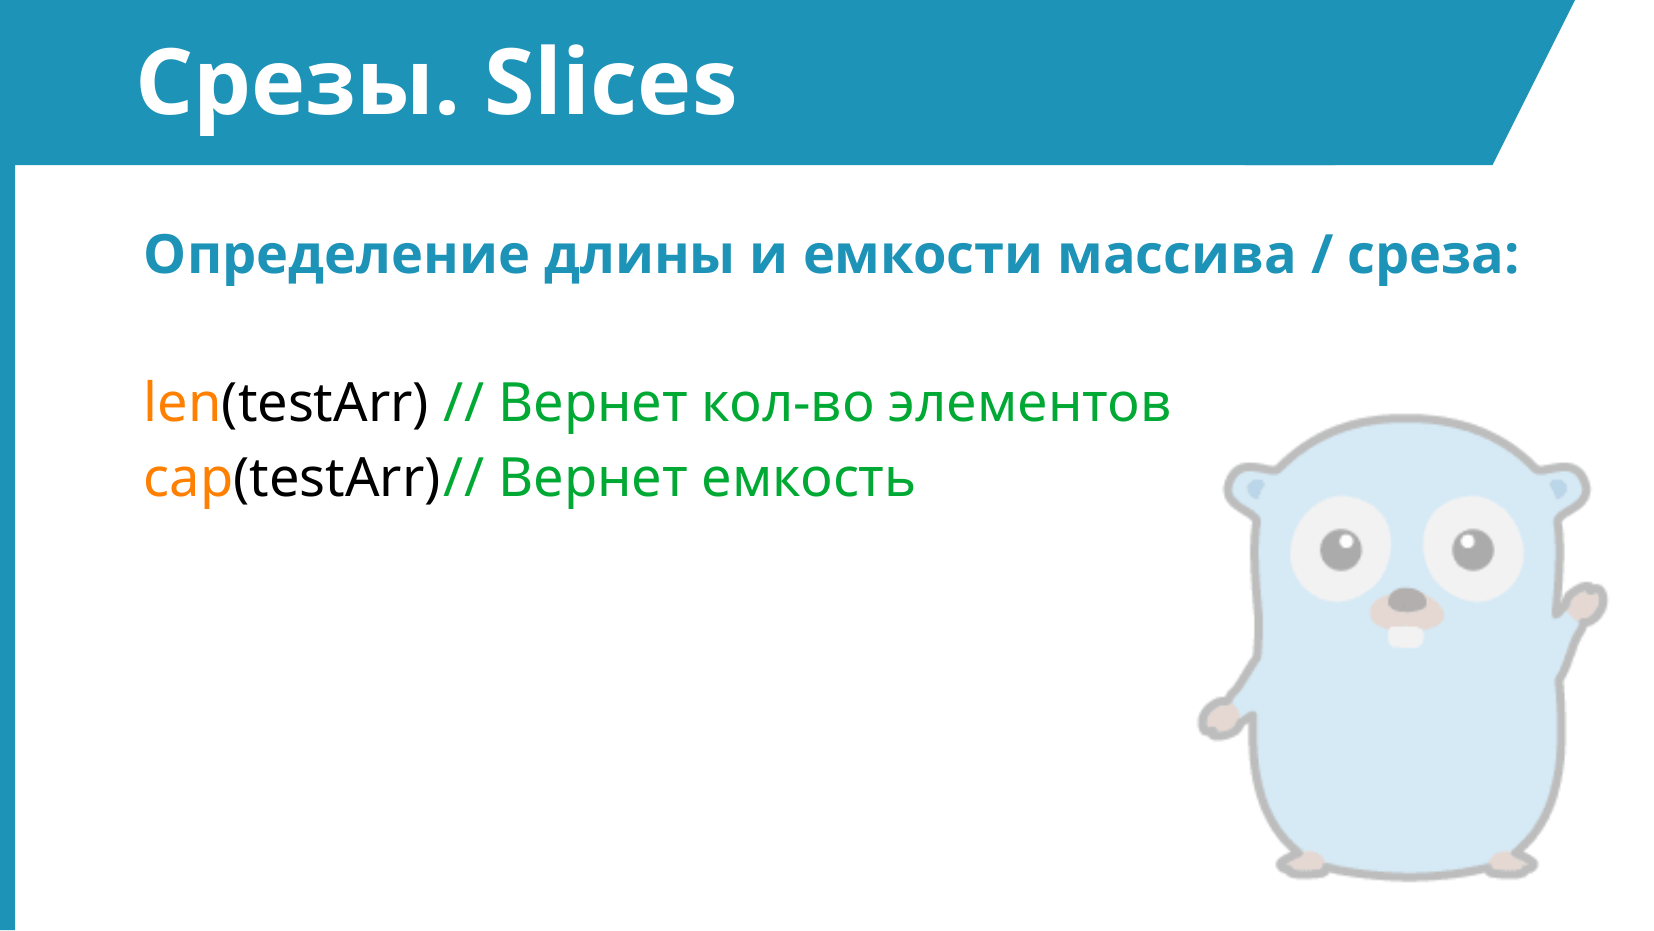

# Срезы. Slices
Определение длины и емкости массива / среза:
len(testArr)	// Вернет кол-во элементов
cap(testArr)	// Вернет емкость